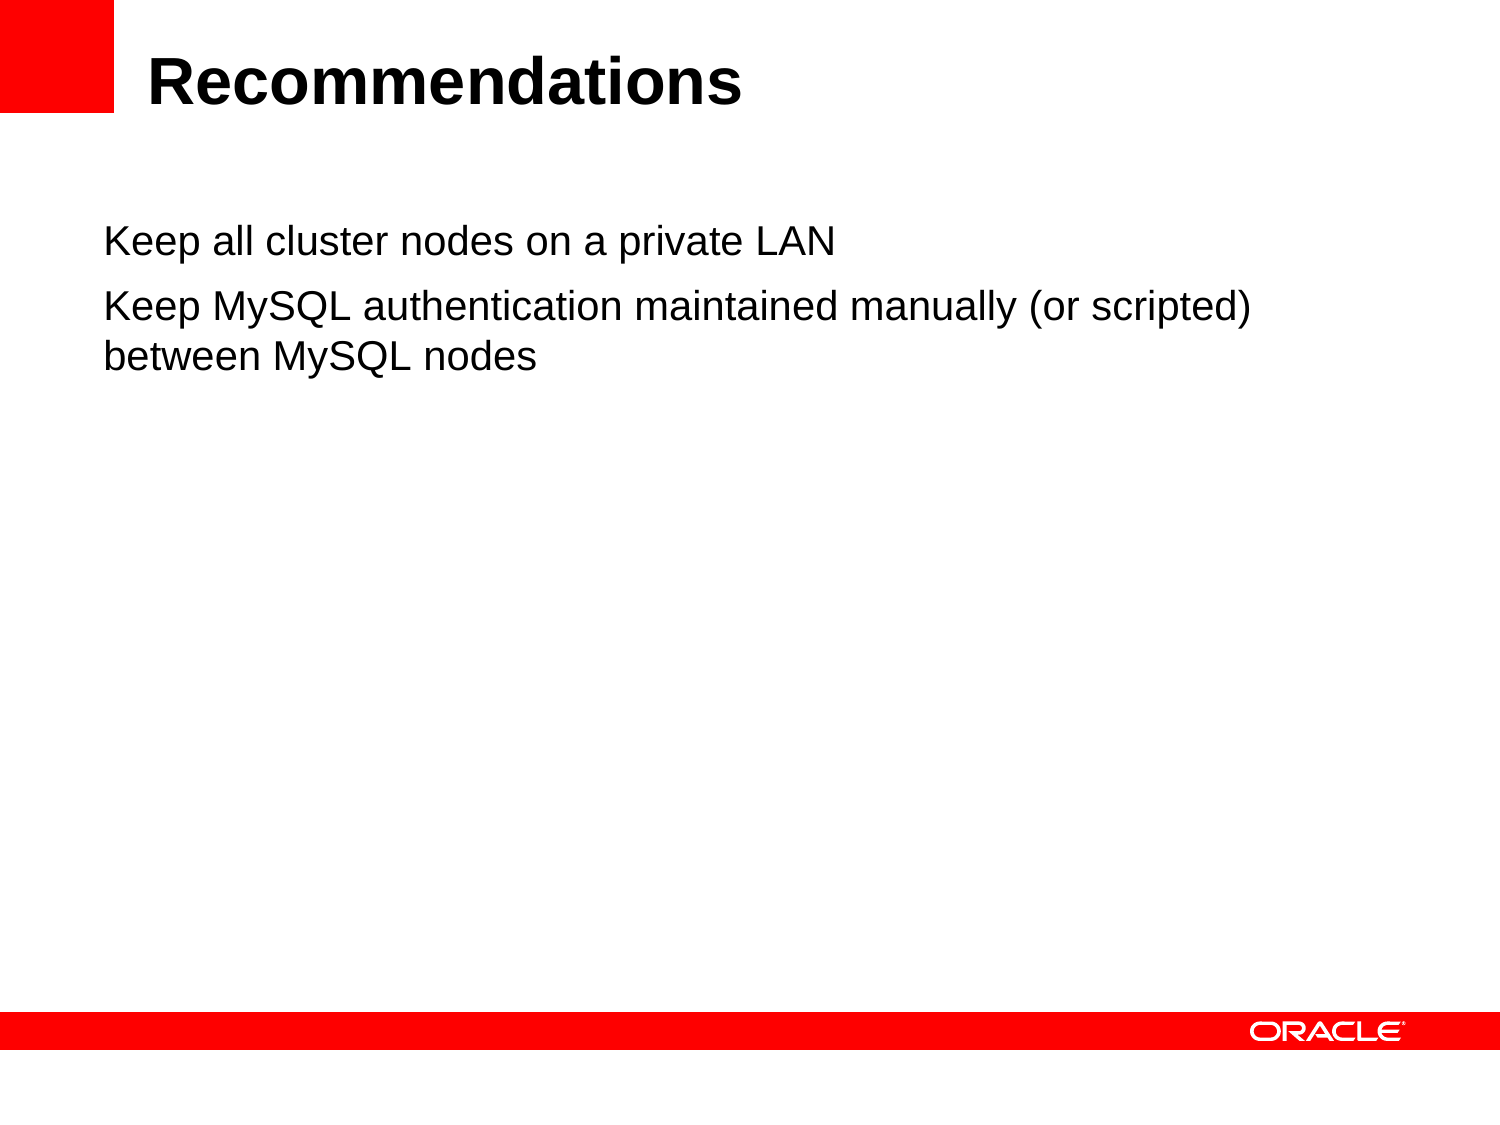

# Recommendations
Keep all cluster nodes on a private LAN
Keep MySQL authentication maintained manually (or scripted) between MySQL nodes